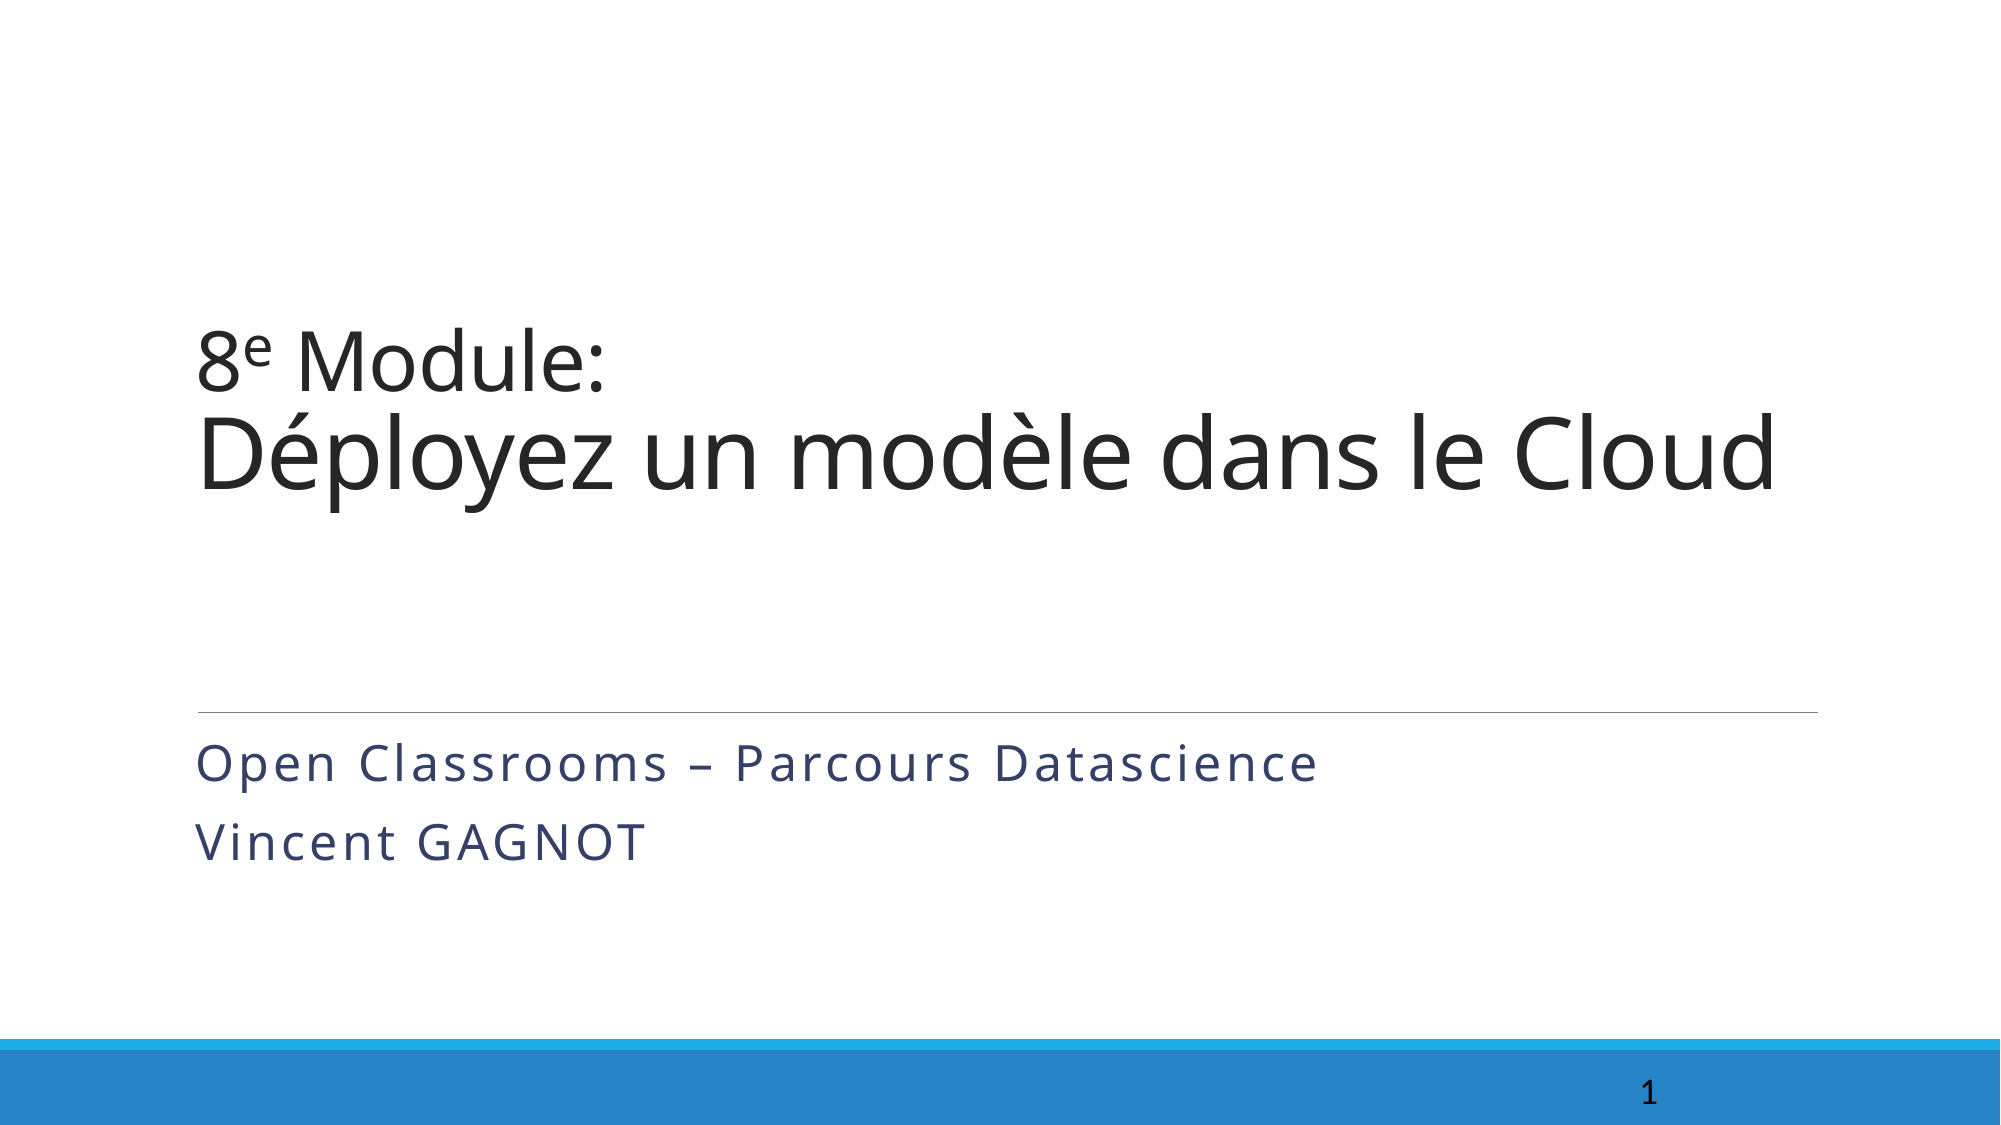

# 8e Module: Déployez un modèle dans le Cloud
Open Classrooms – Parcours Datascience
Vincent GAGNOT
1